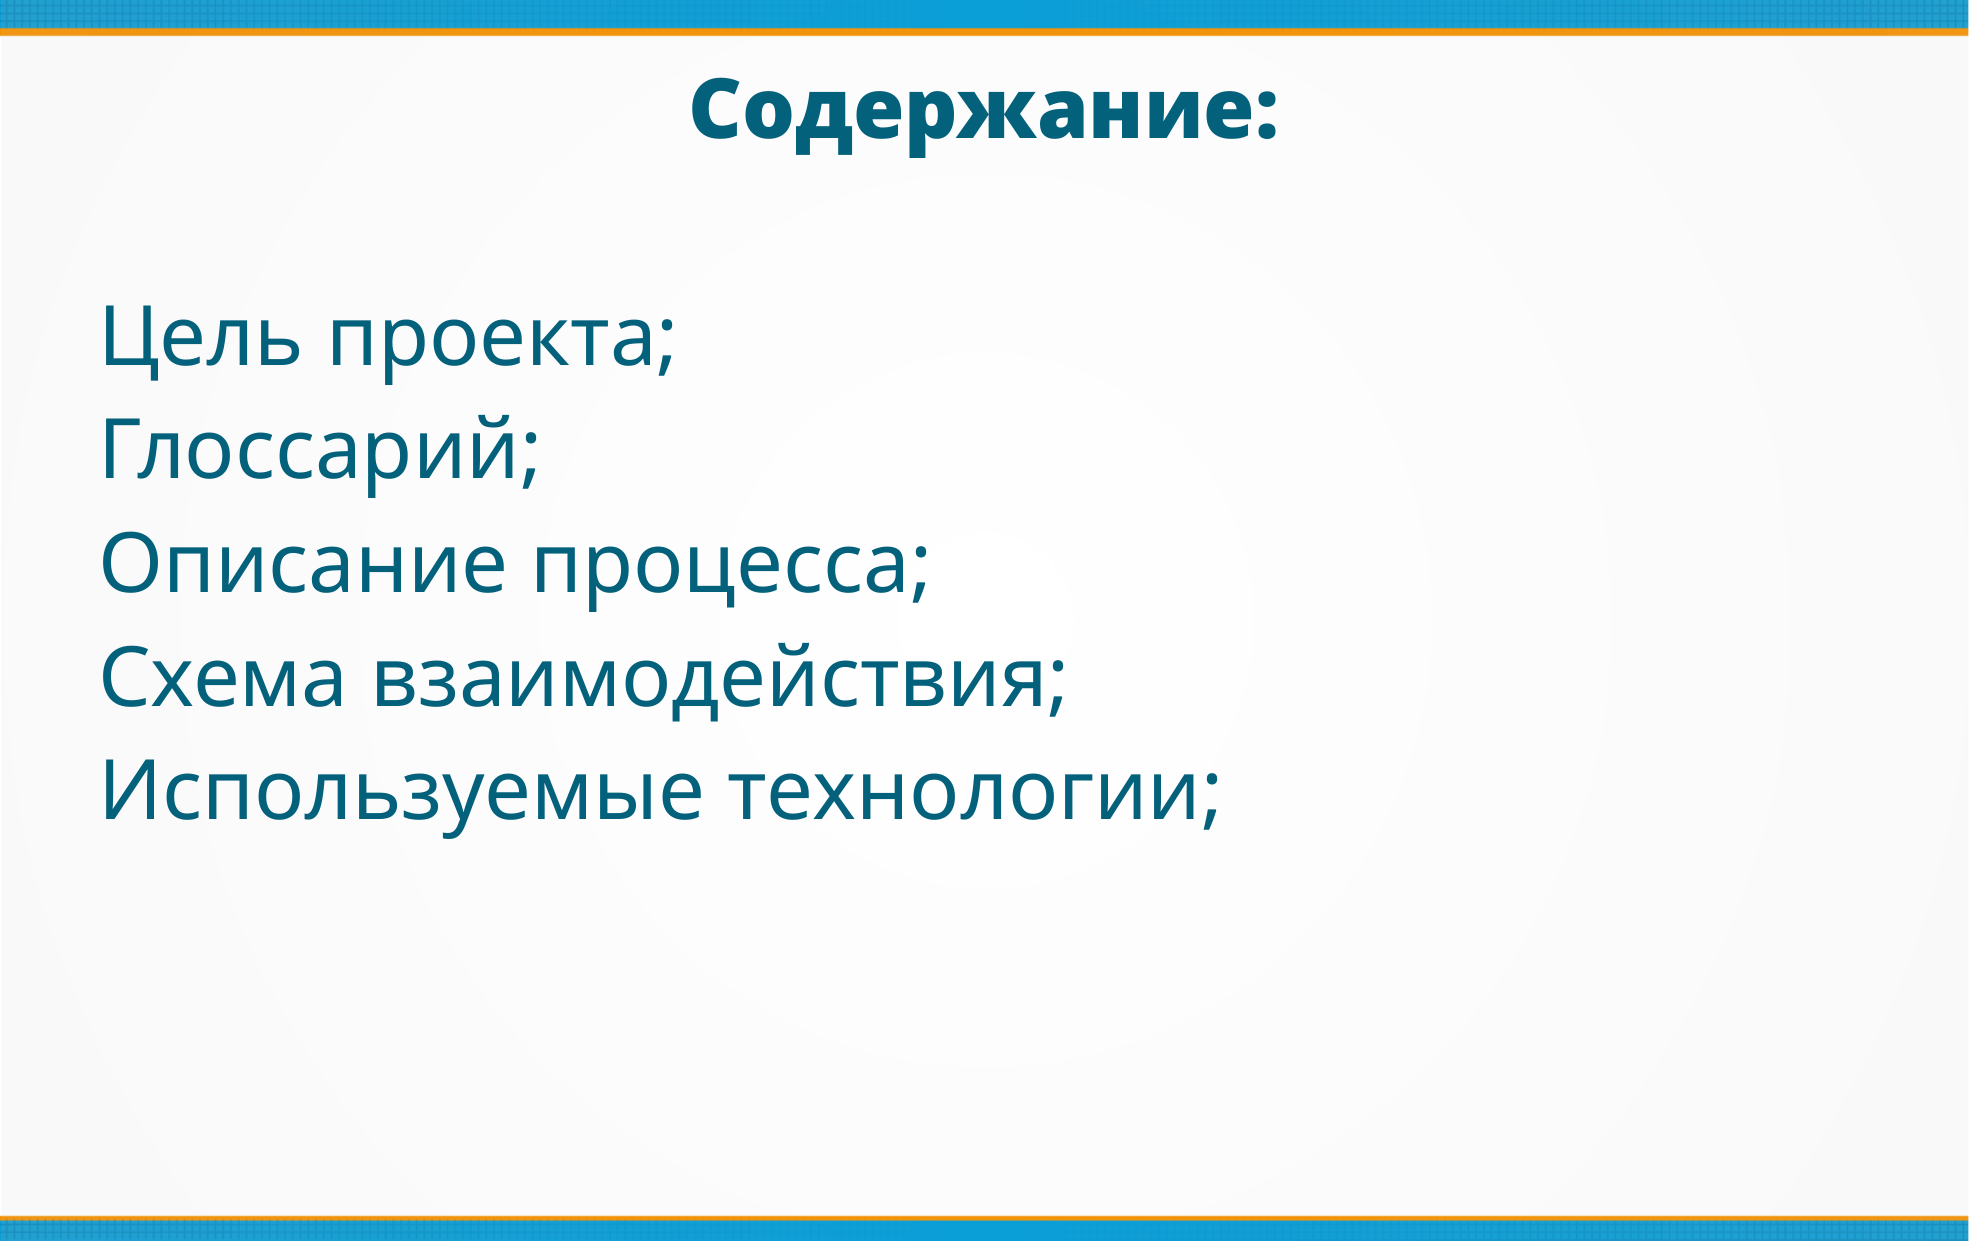

# Содержание:
Цель проекта;
Глоссарий;
Описание процесса;
Схема взаимодействия;
Используемые технологии;